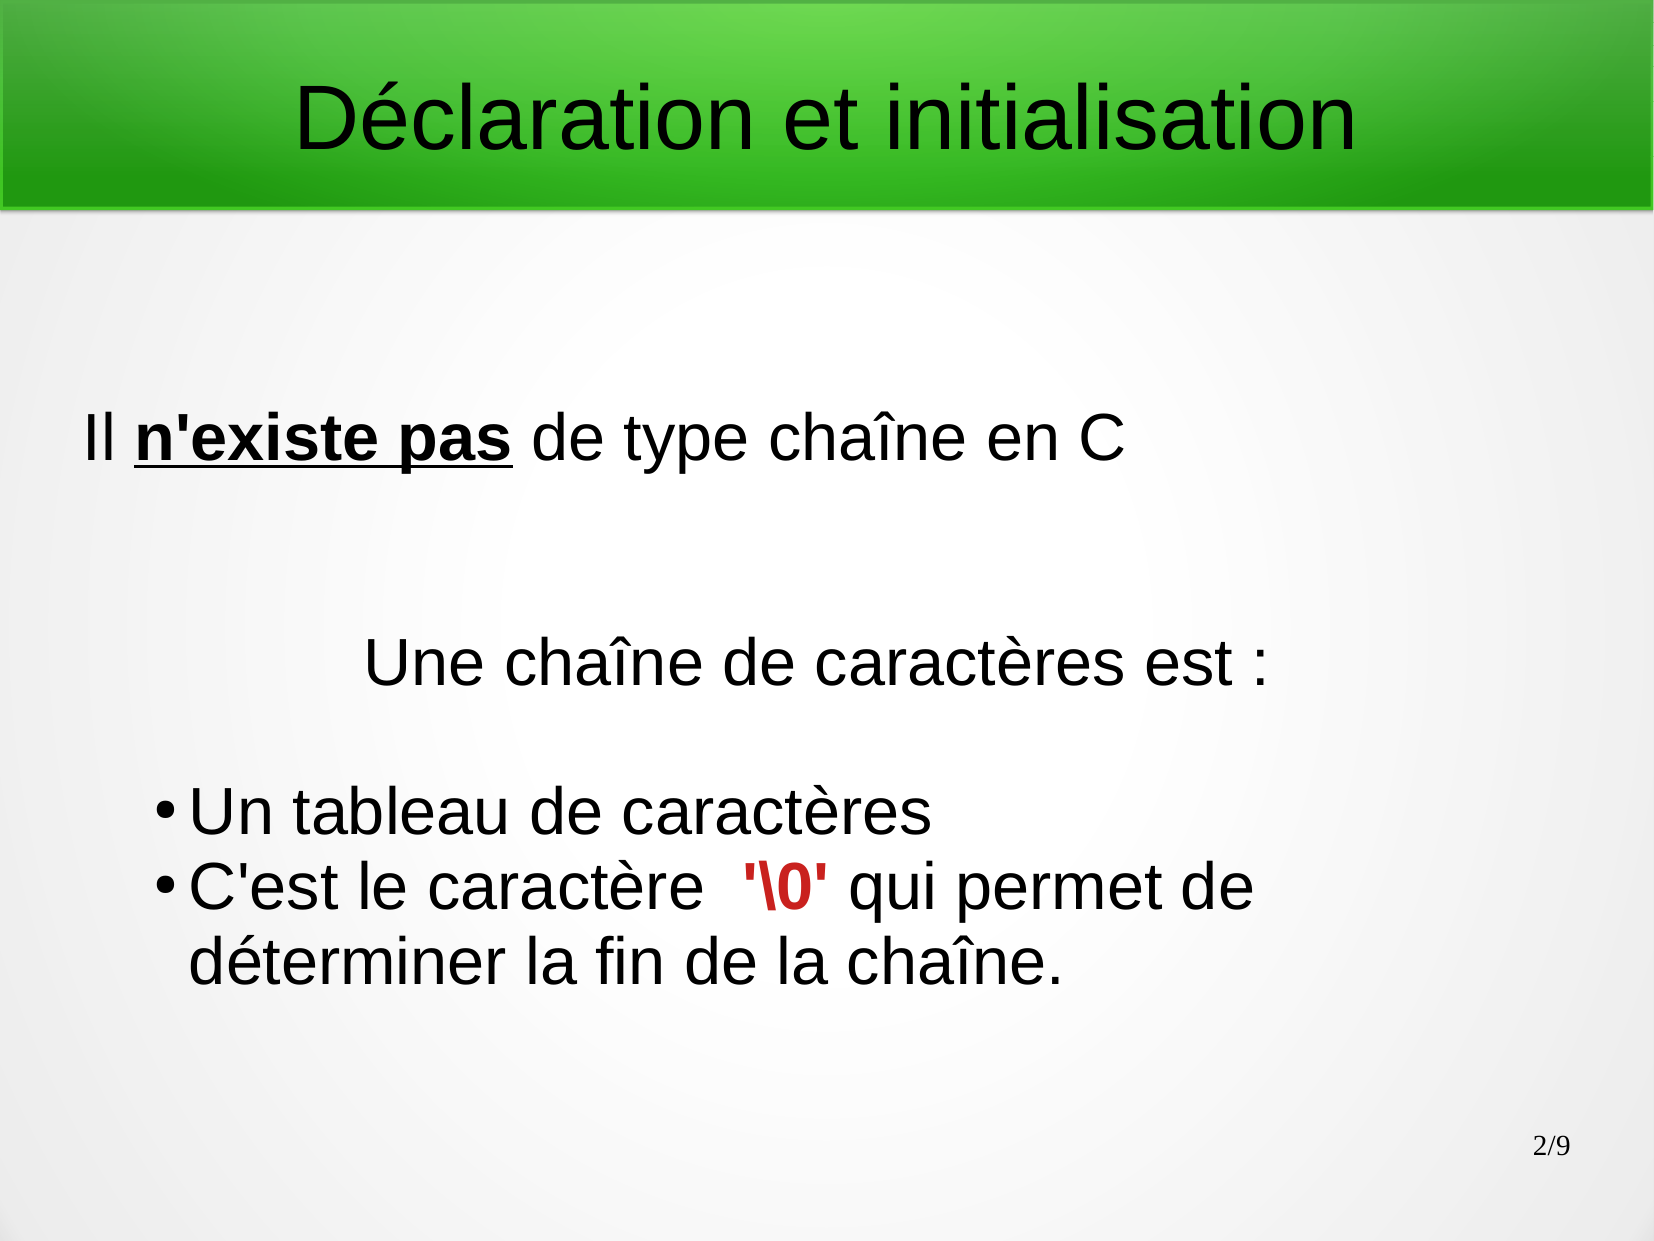

# Déclaration et initialisation
Il n'existe pas de type chaîne en C
Une chaîne de caractères est :
Un tableau de caractères
C'est le caractère '\0' qui permet de déterminer la fin de la chaîne.
2